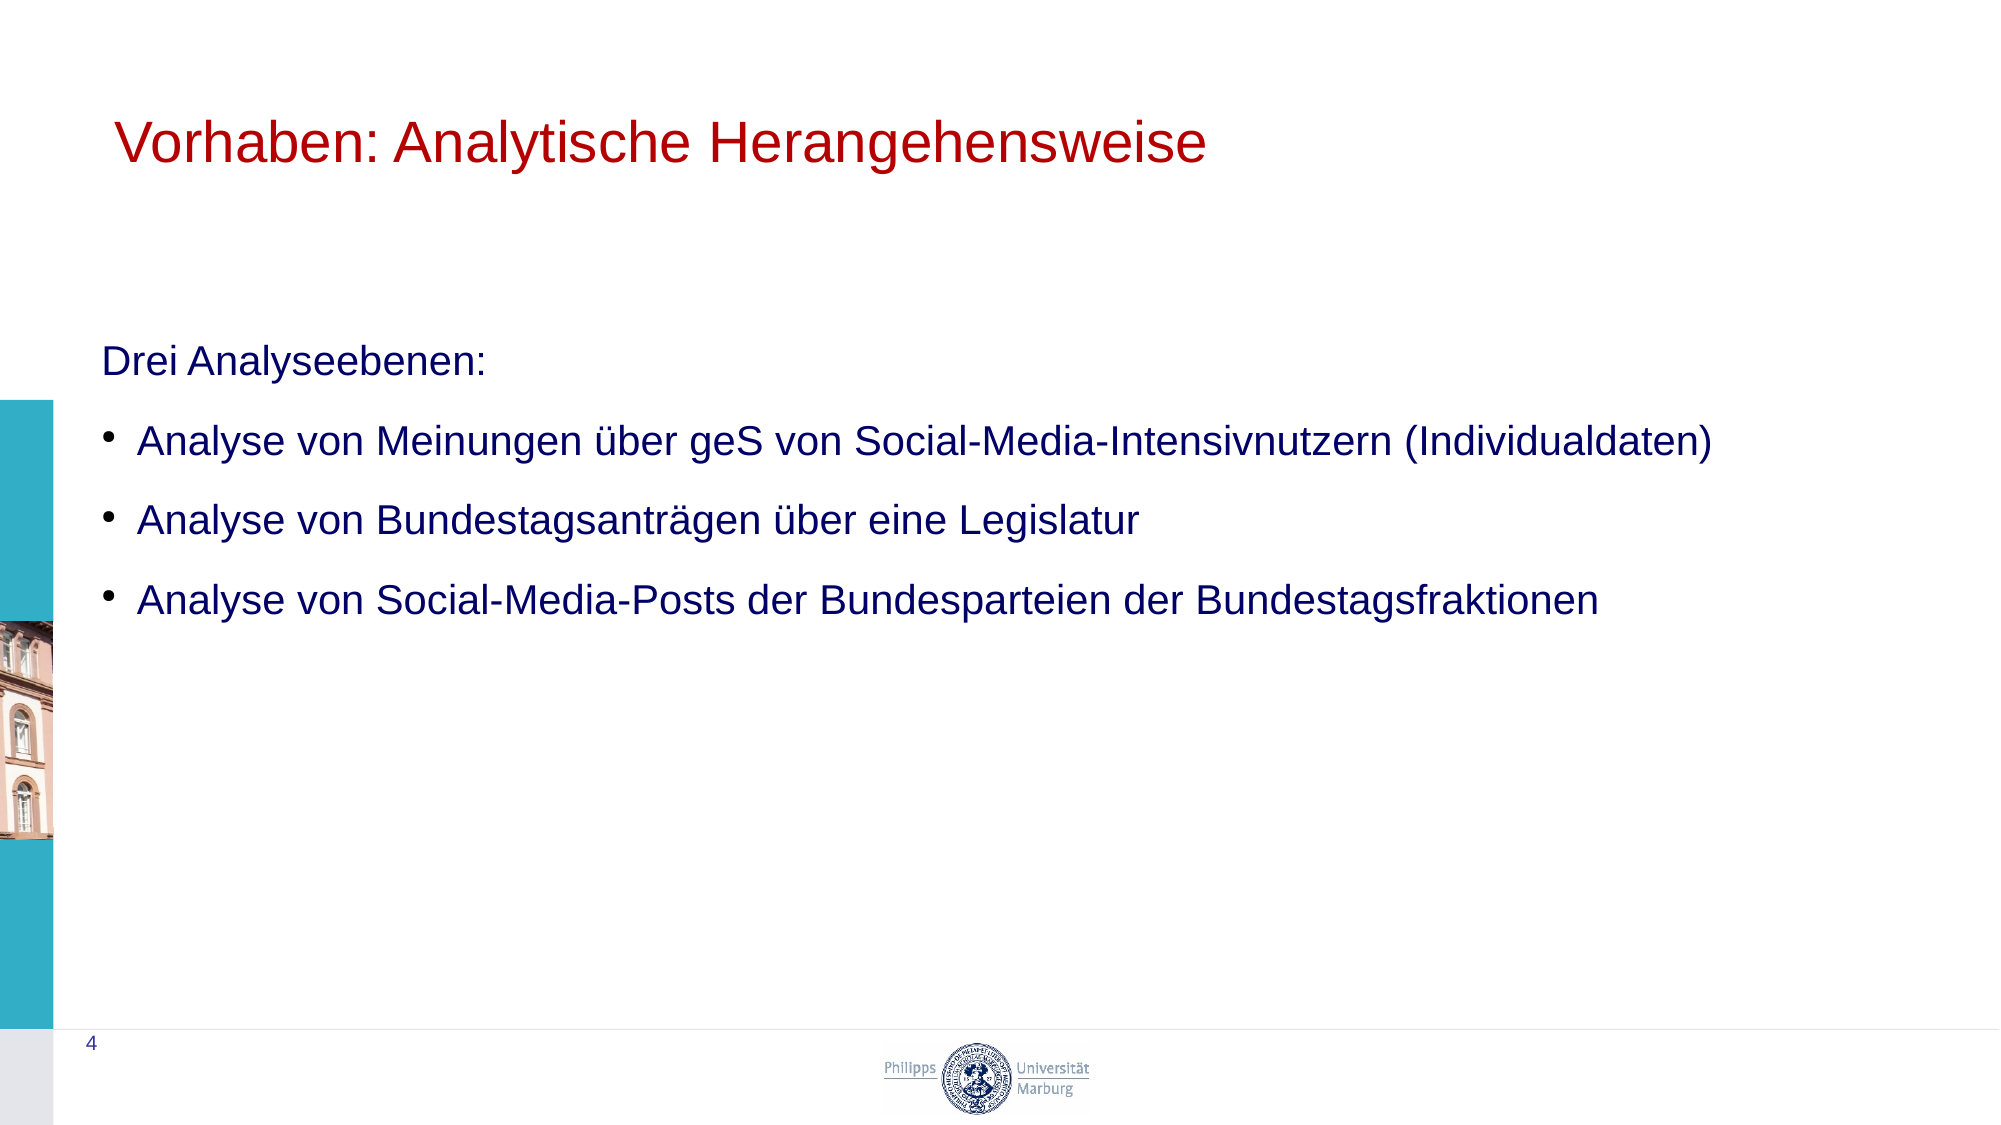

# Vorhaben: Analytische Herangehensweise
Drei Analyseebenen:
Analyse von Meinungen über geS von Social-Media-Intensivnutzern (Individualdaten)
Analyse von Bundestagsanträgen über eine Legislatur
Analyse von Social-Media-Posts der Bundesparteien der Bundestagsfraktionen